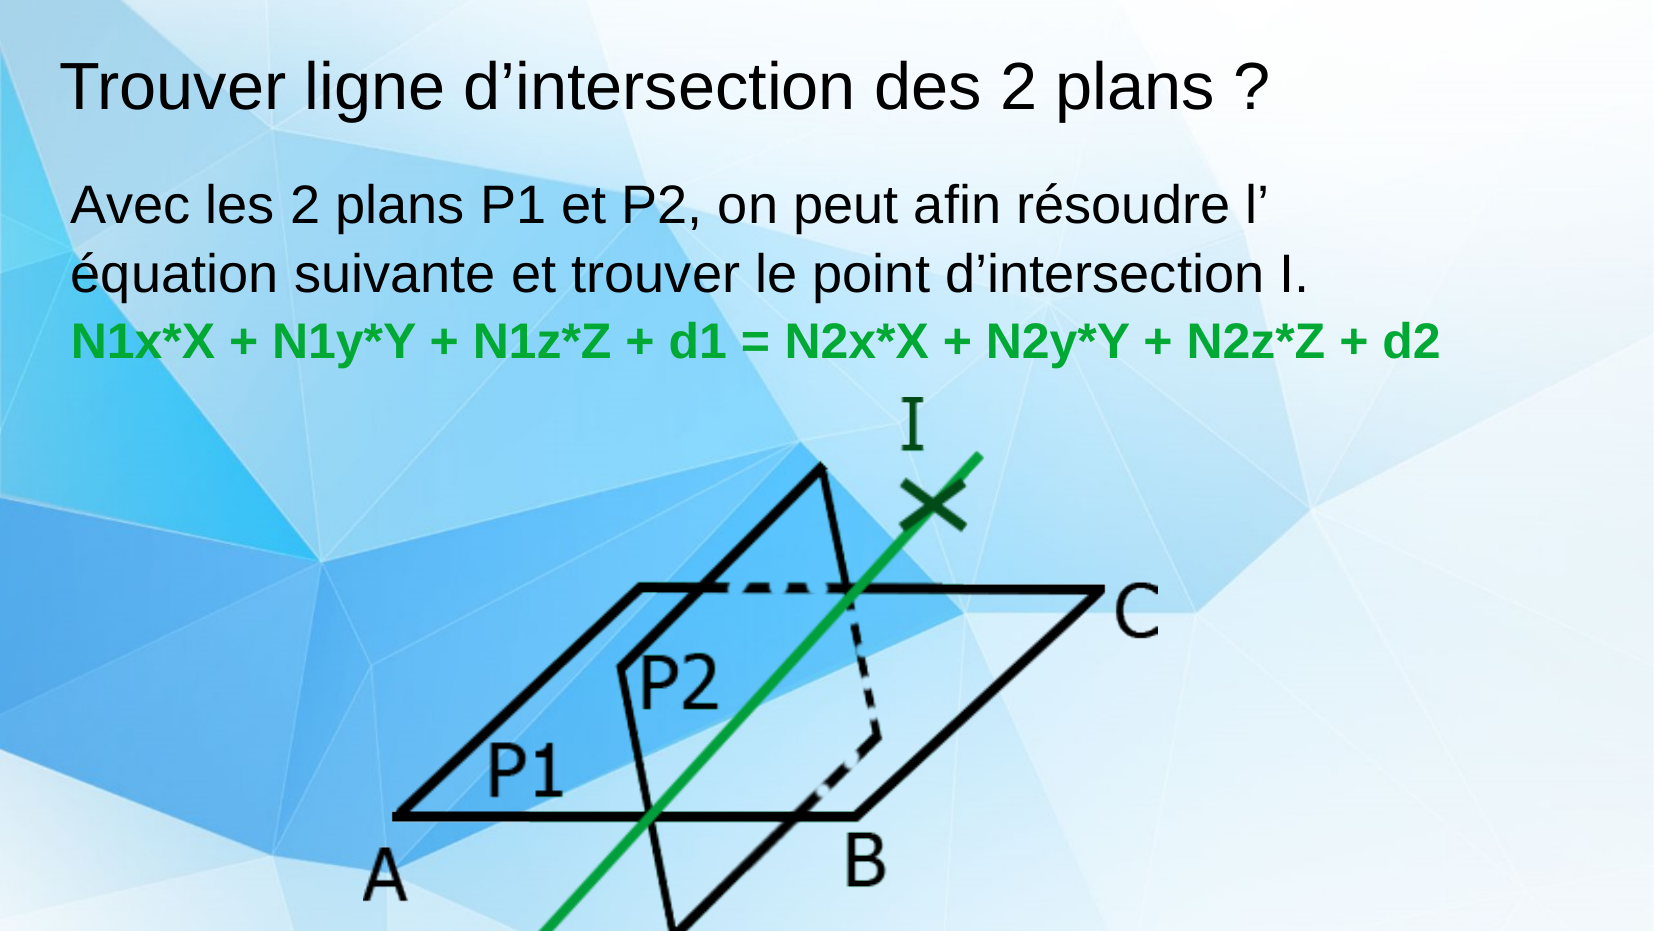

Trouver ligne d’intersection des 2 plans ?
# Avec les 2 plans P1 et P2, on peut afin résoudre l’ équation suivante et trouver le point d’intersection I.
N1x*X + N1y*Y + N1z*Z + d1 = N2x*X + N2y*Y + N2z*Z + d2